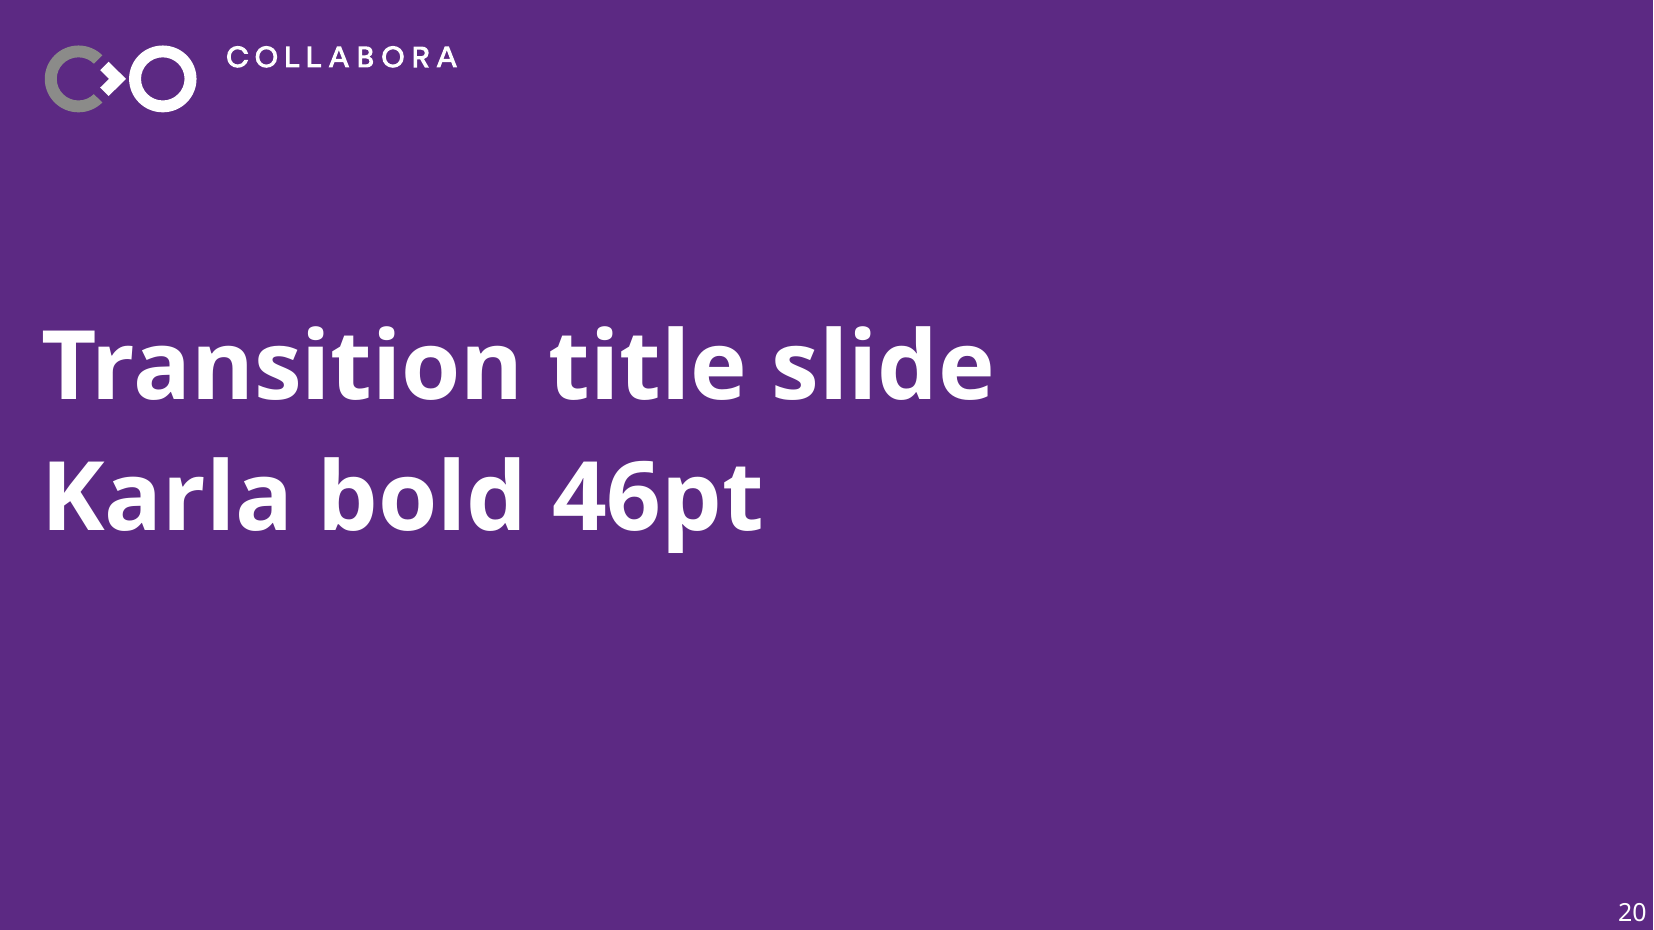

# Transition title slide Karla bold 46pt